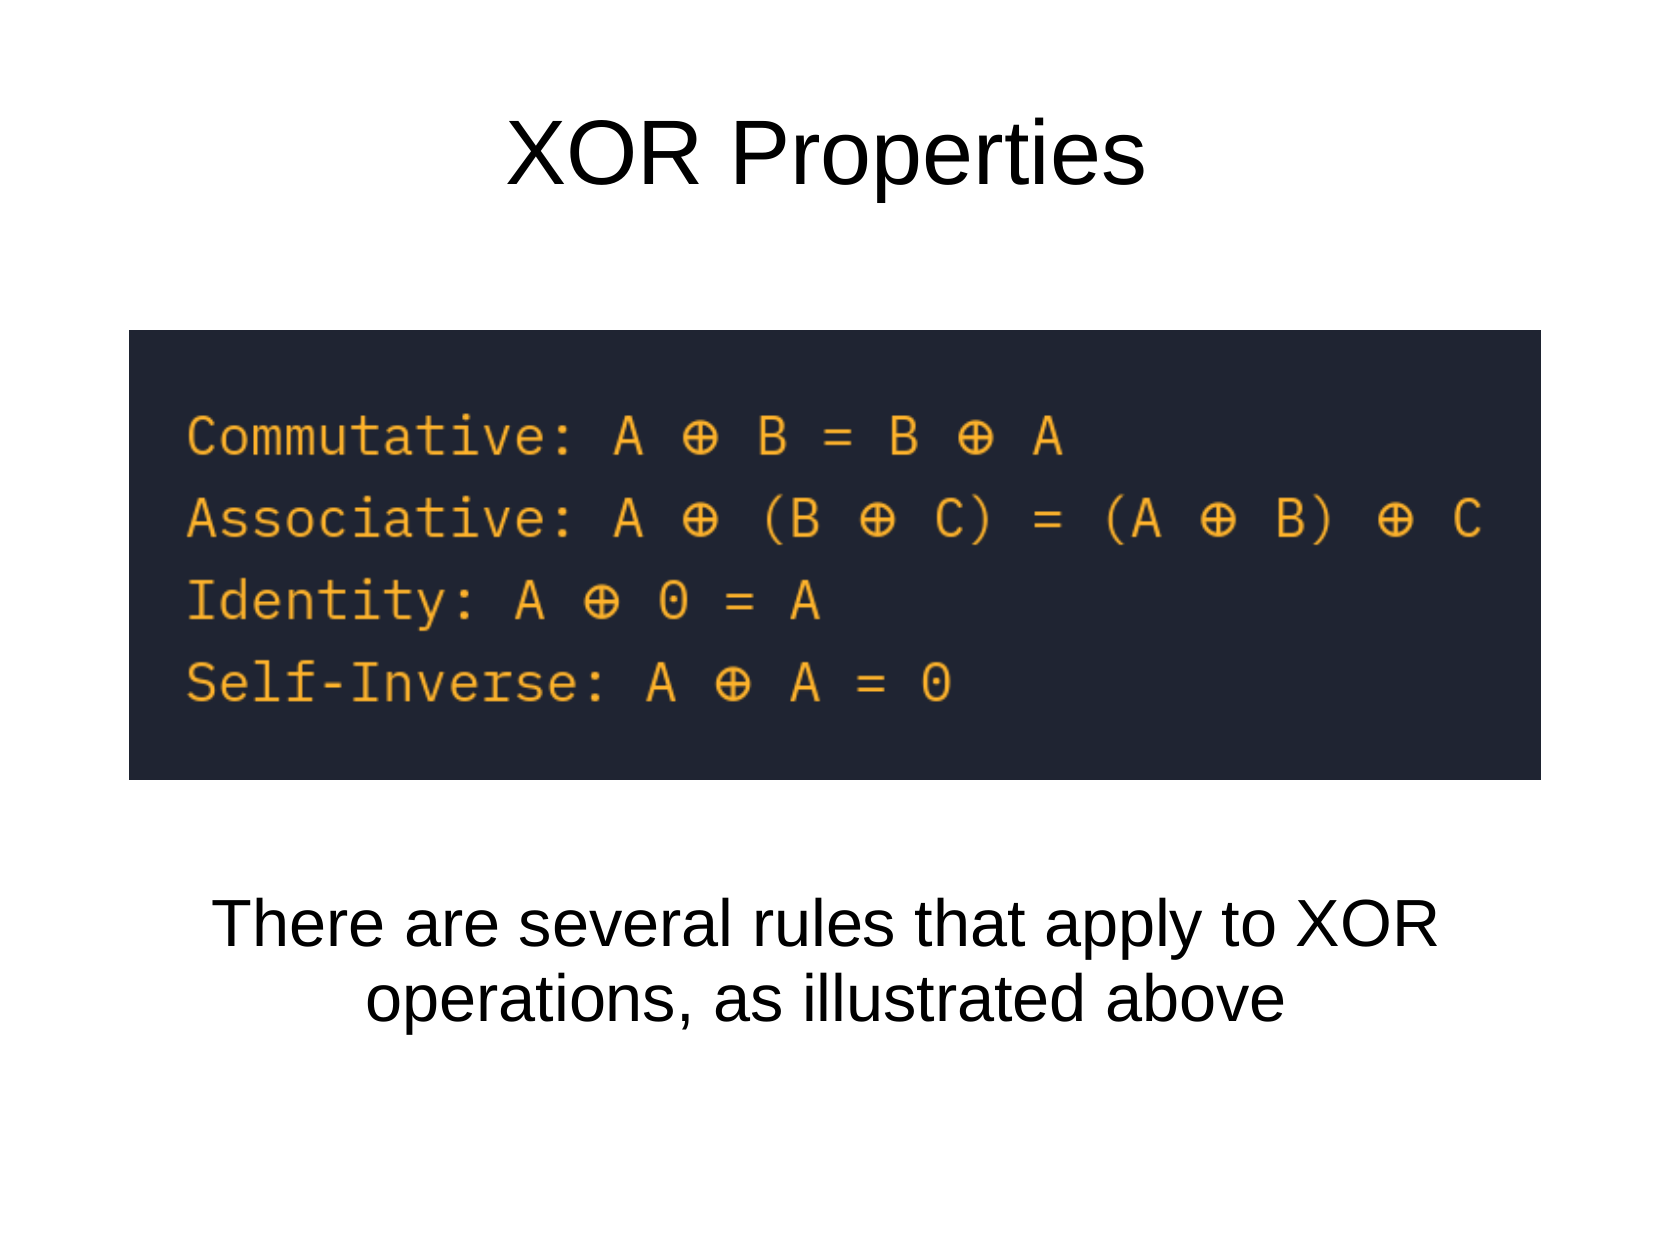

# XOR Properties
There are several rules that apply to XOR operations, as illustrated above